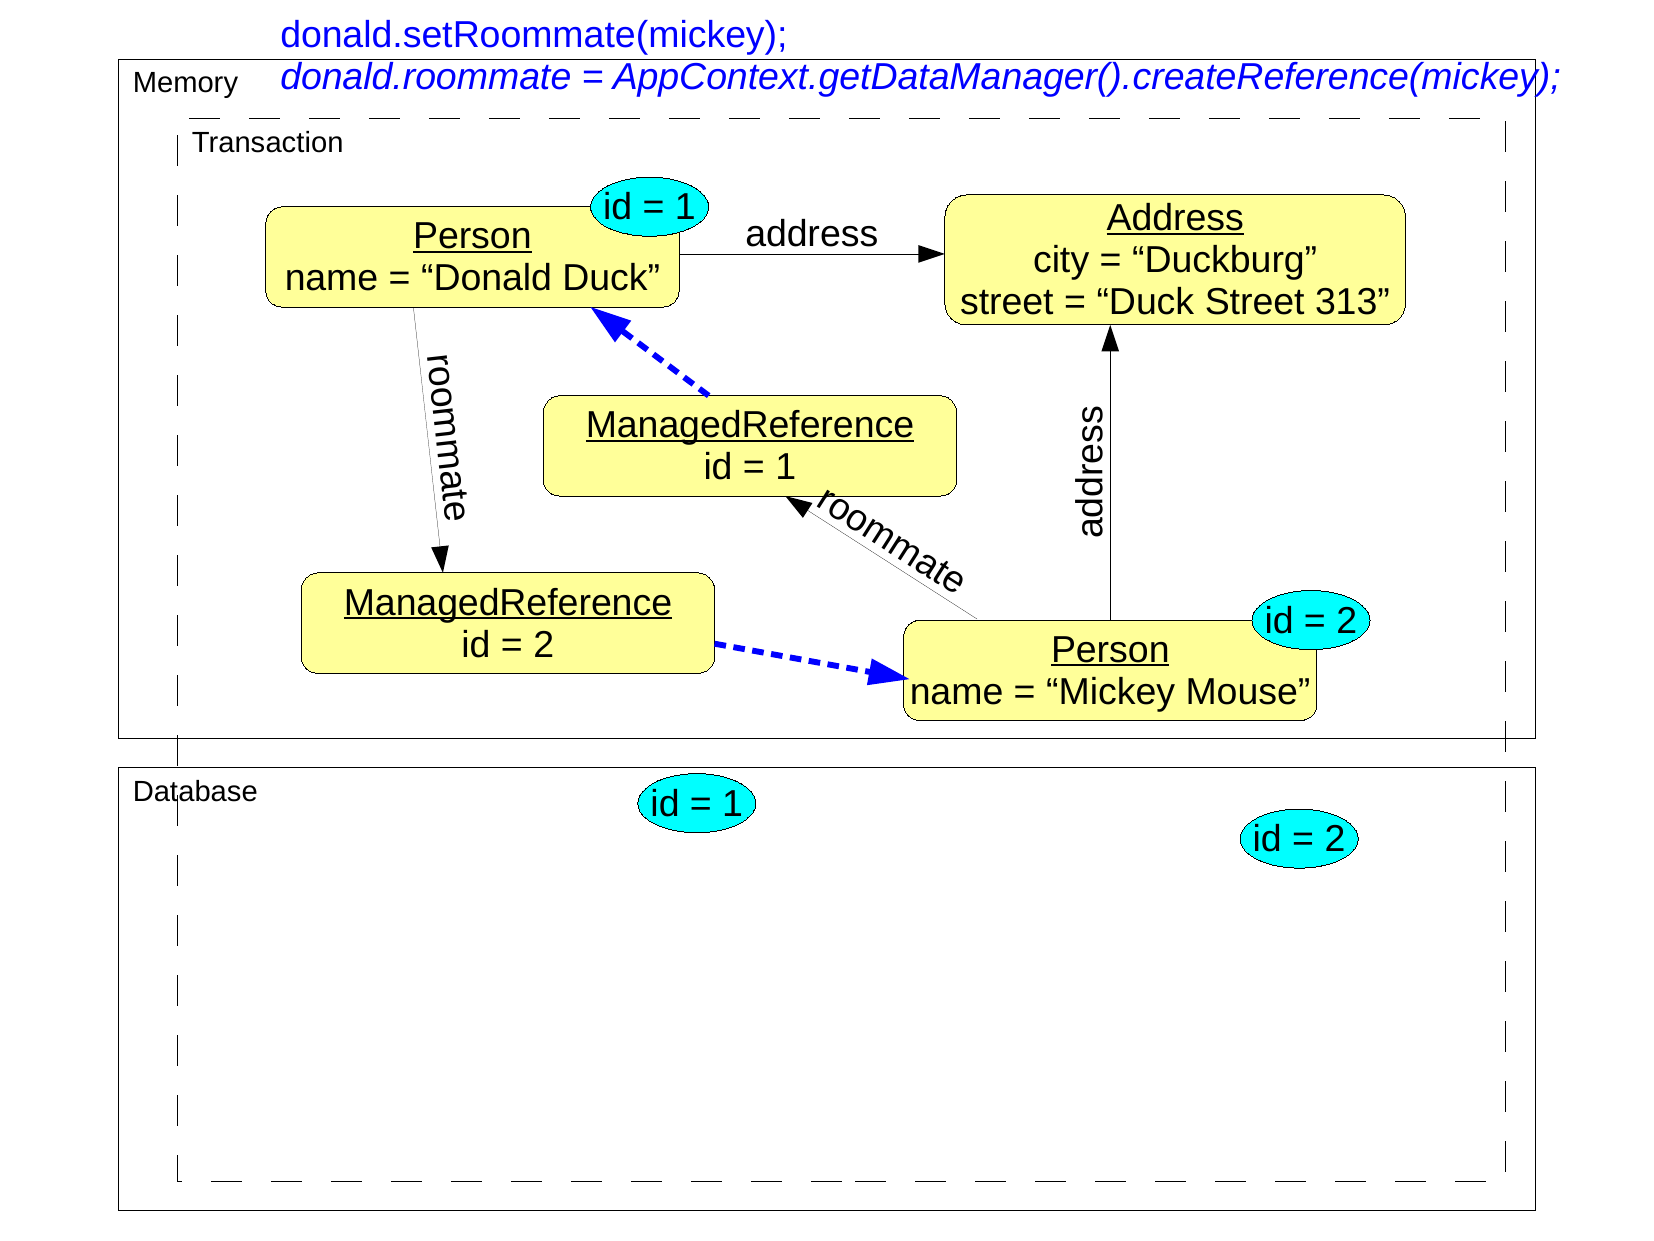

donald.setRoommate(mickey);
donald.roommate = AppContext.getDataManager().createReference(mickey);
Memory
Transaction
id = 1
Address
city = “Duckburg”
street = “Duck Street 313”
Person
name = “Donald Duck”
address
roommate
address
ManagedReference
id = 1
roommate
ManagedReference
id = 2
id = 2
Person
name = “Mickey Mouse”
Database
id = 1
id = 2